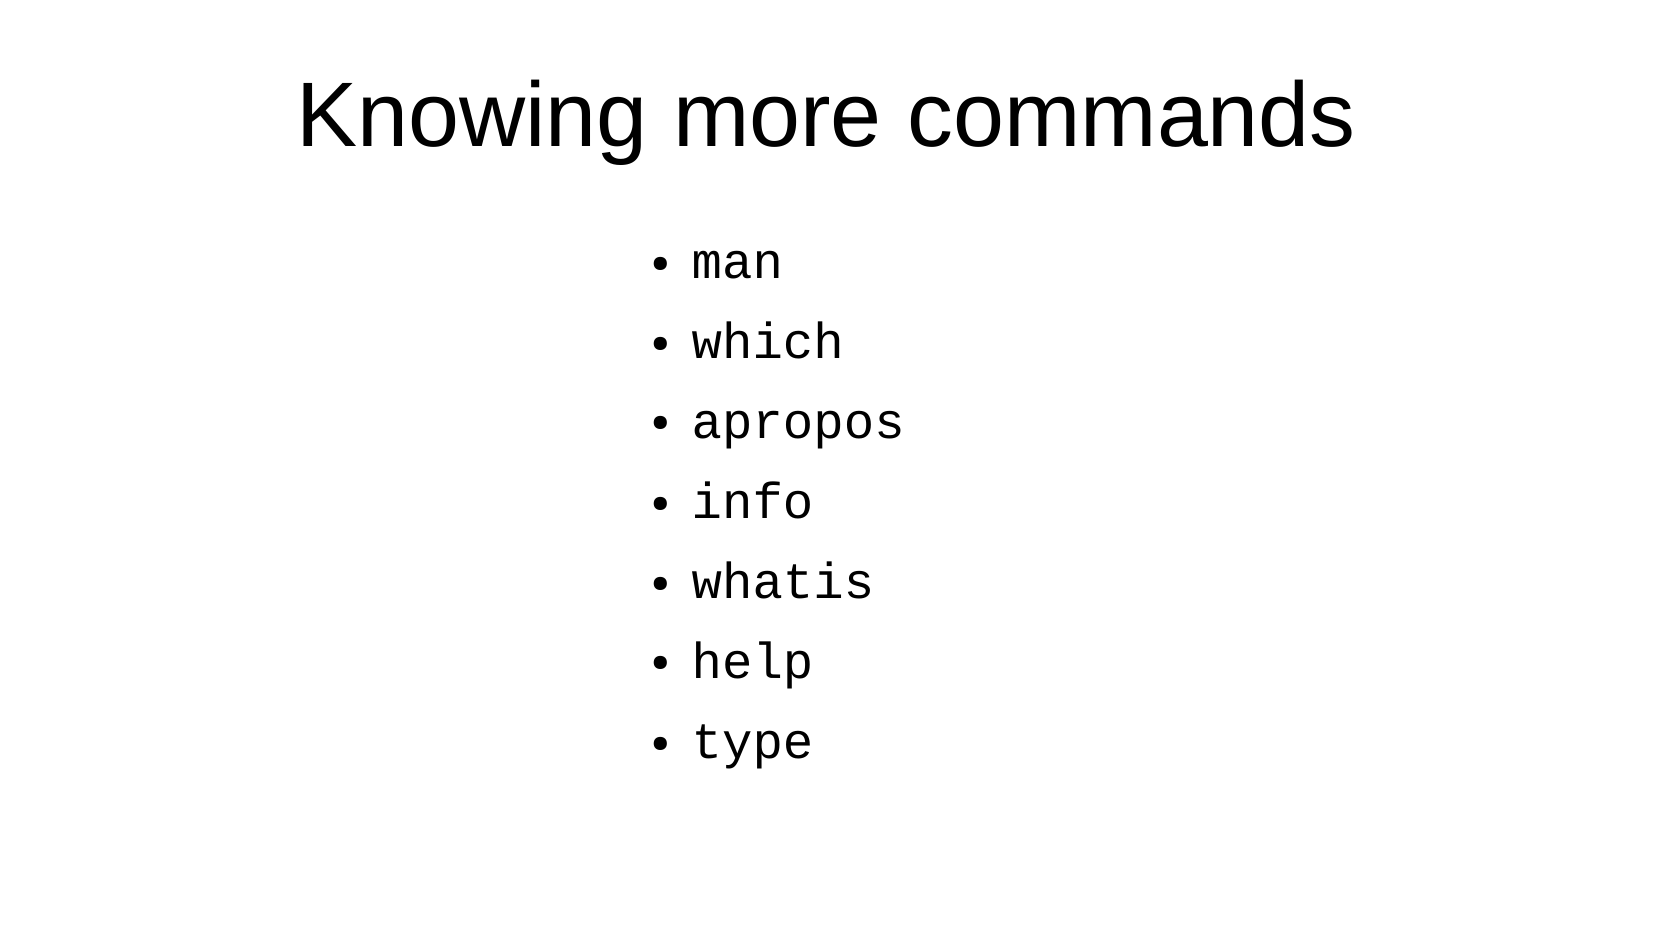

# Knowing more commands
man
which
apropos
info
whatis
help
type